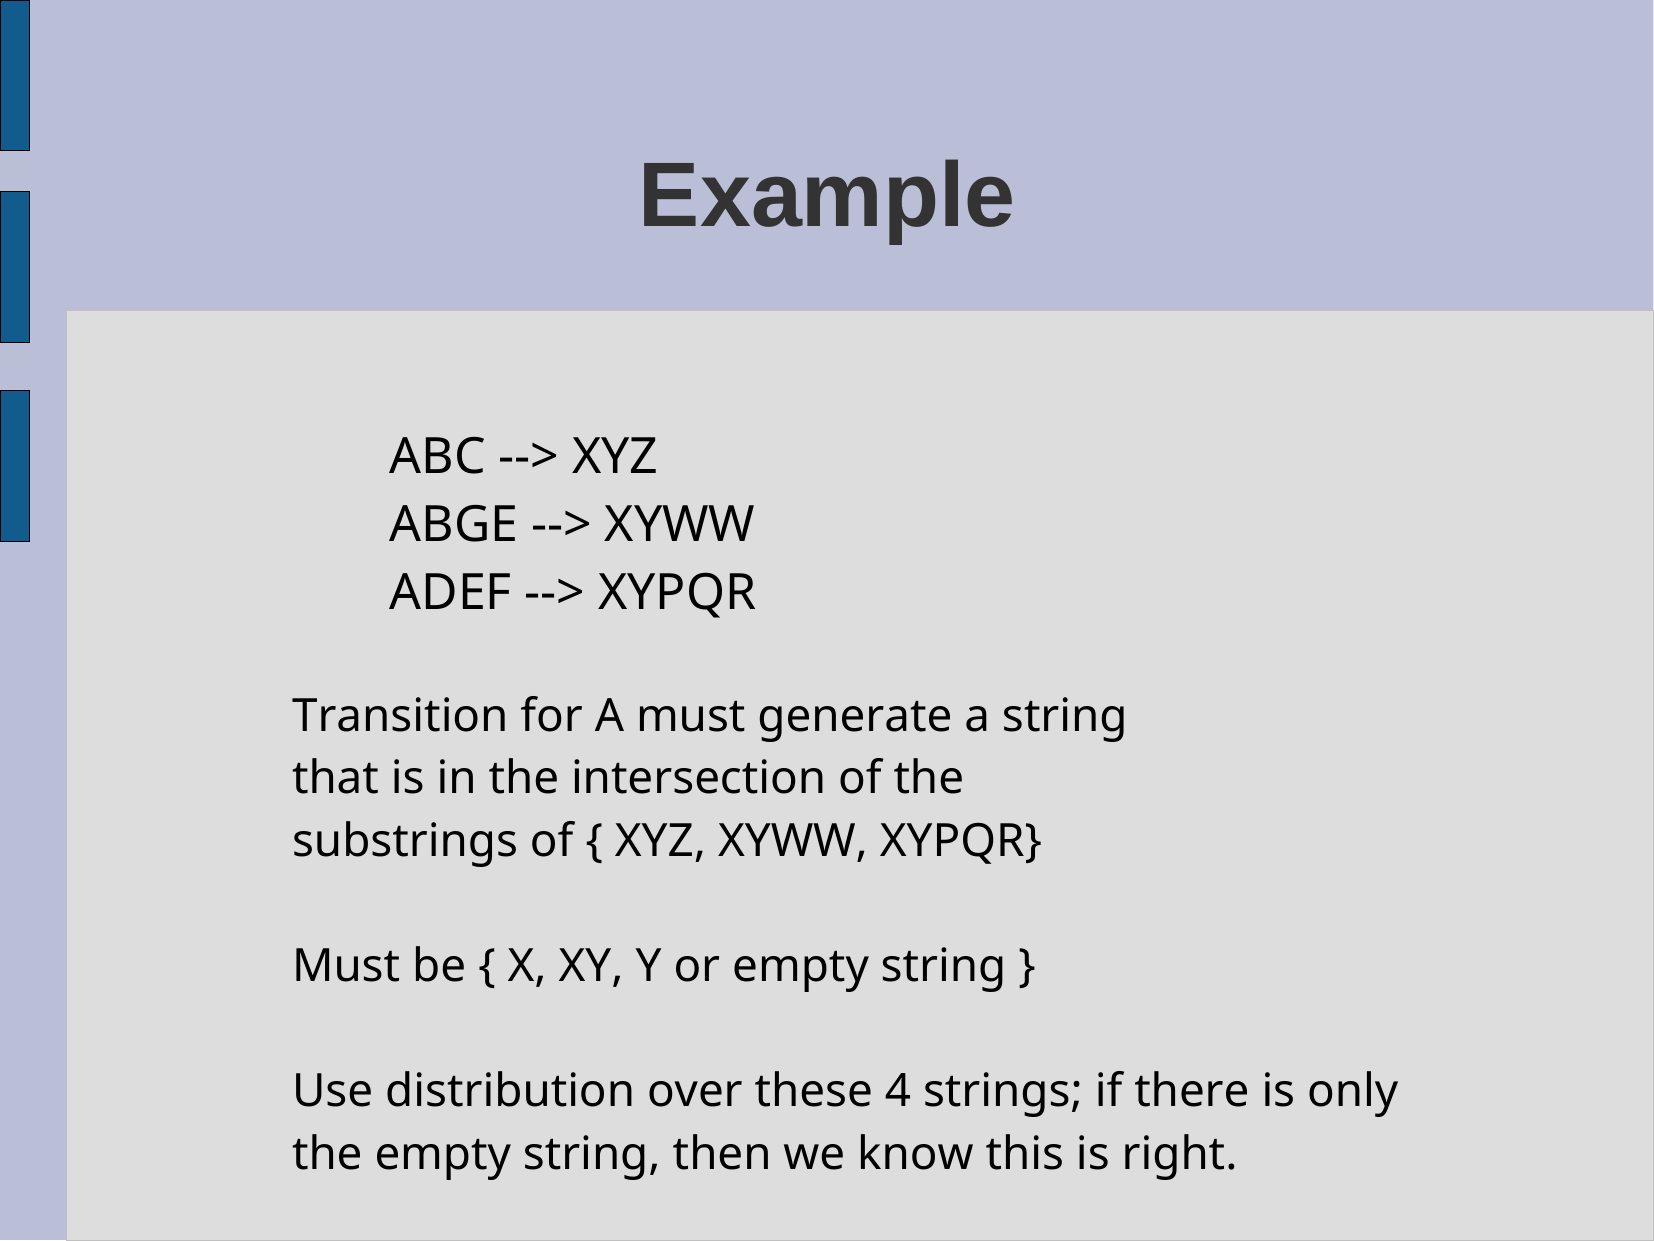

# Example
ABC --> XYZ
ABGE --> XYWW
ADEF --> XYPQR
Transition for A must generate a string
that is in the intersection of the
substrings of { XYZ, XYWW, XYPQR}
Must be { X, XY, Y or empty string }
Use distribution over these 4 strings; if there is only
the empty string, then we know this is right.